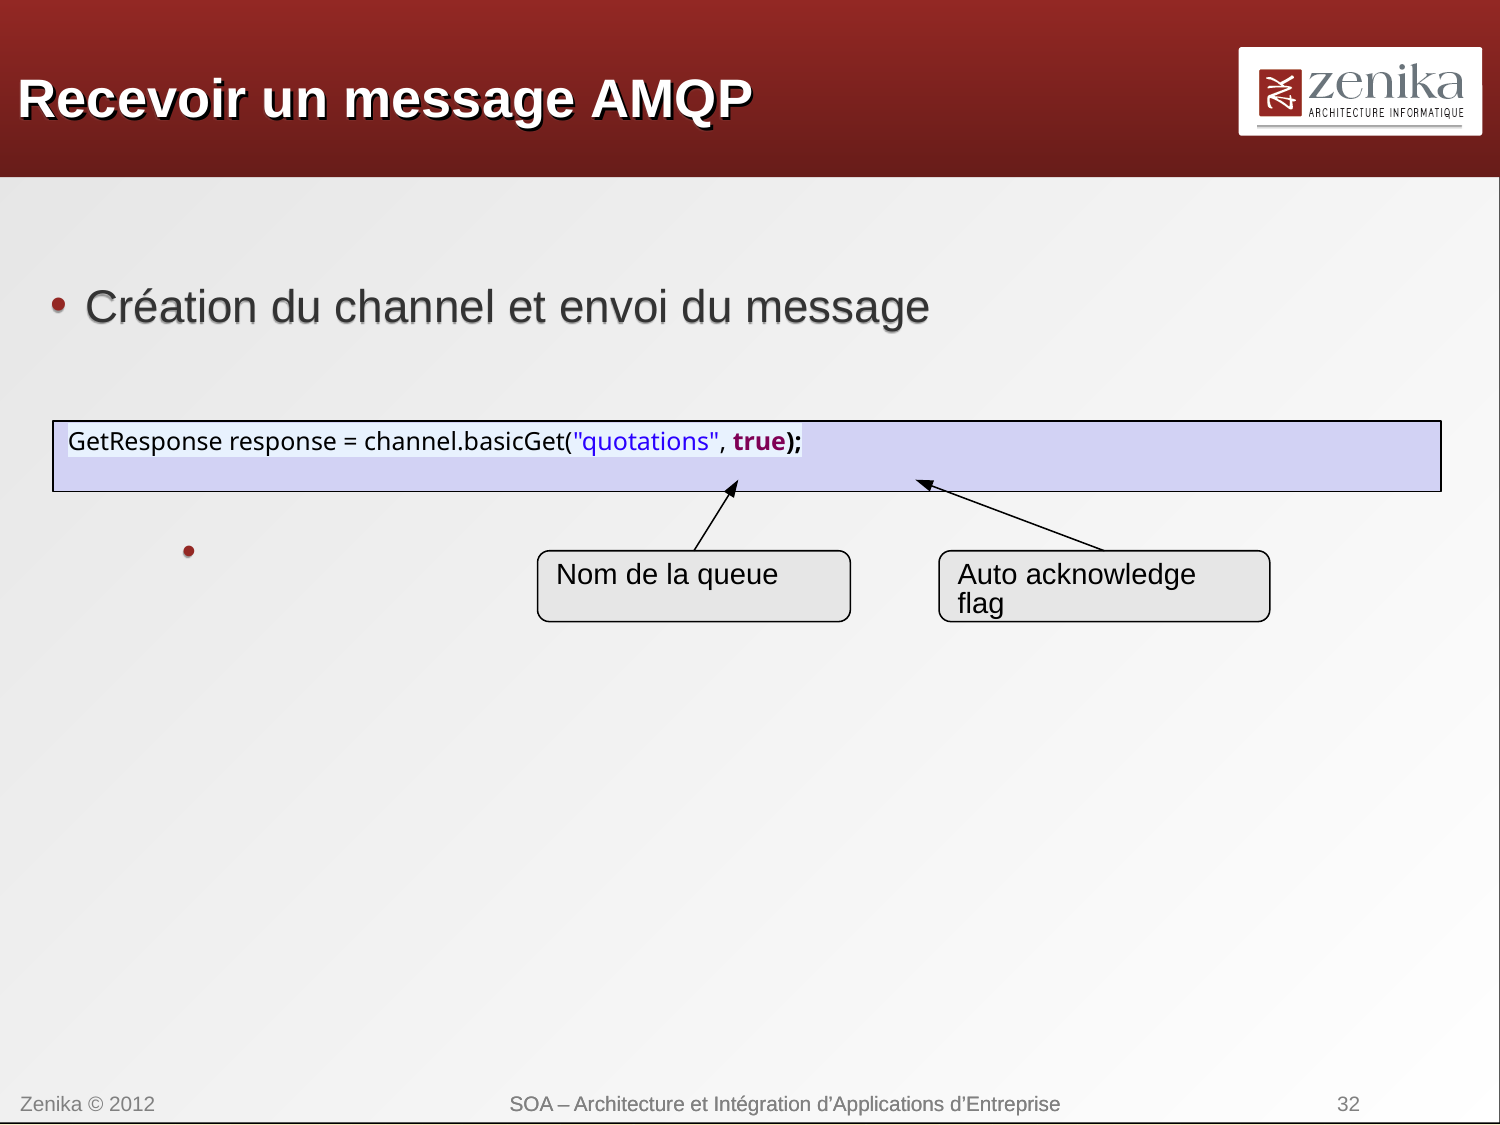

# Recevoir un message AMQP
Création du channel et envoi du message
GetResponse response = channel.basicGet("quotations", true);
Nom de la queue
Auto acknowledge flag
SOA – Architecture et Intégration d’Applications d’Entreprise